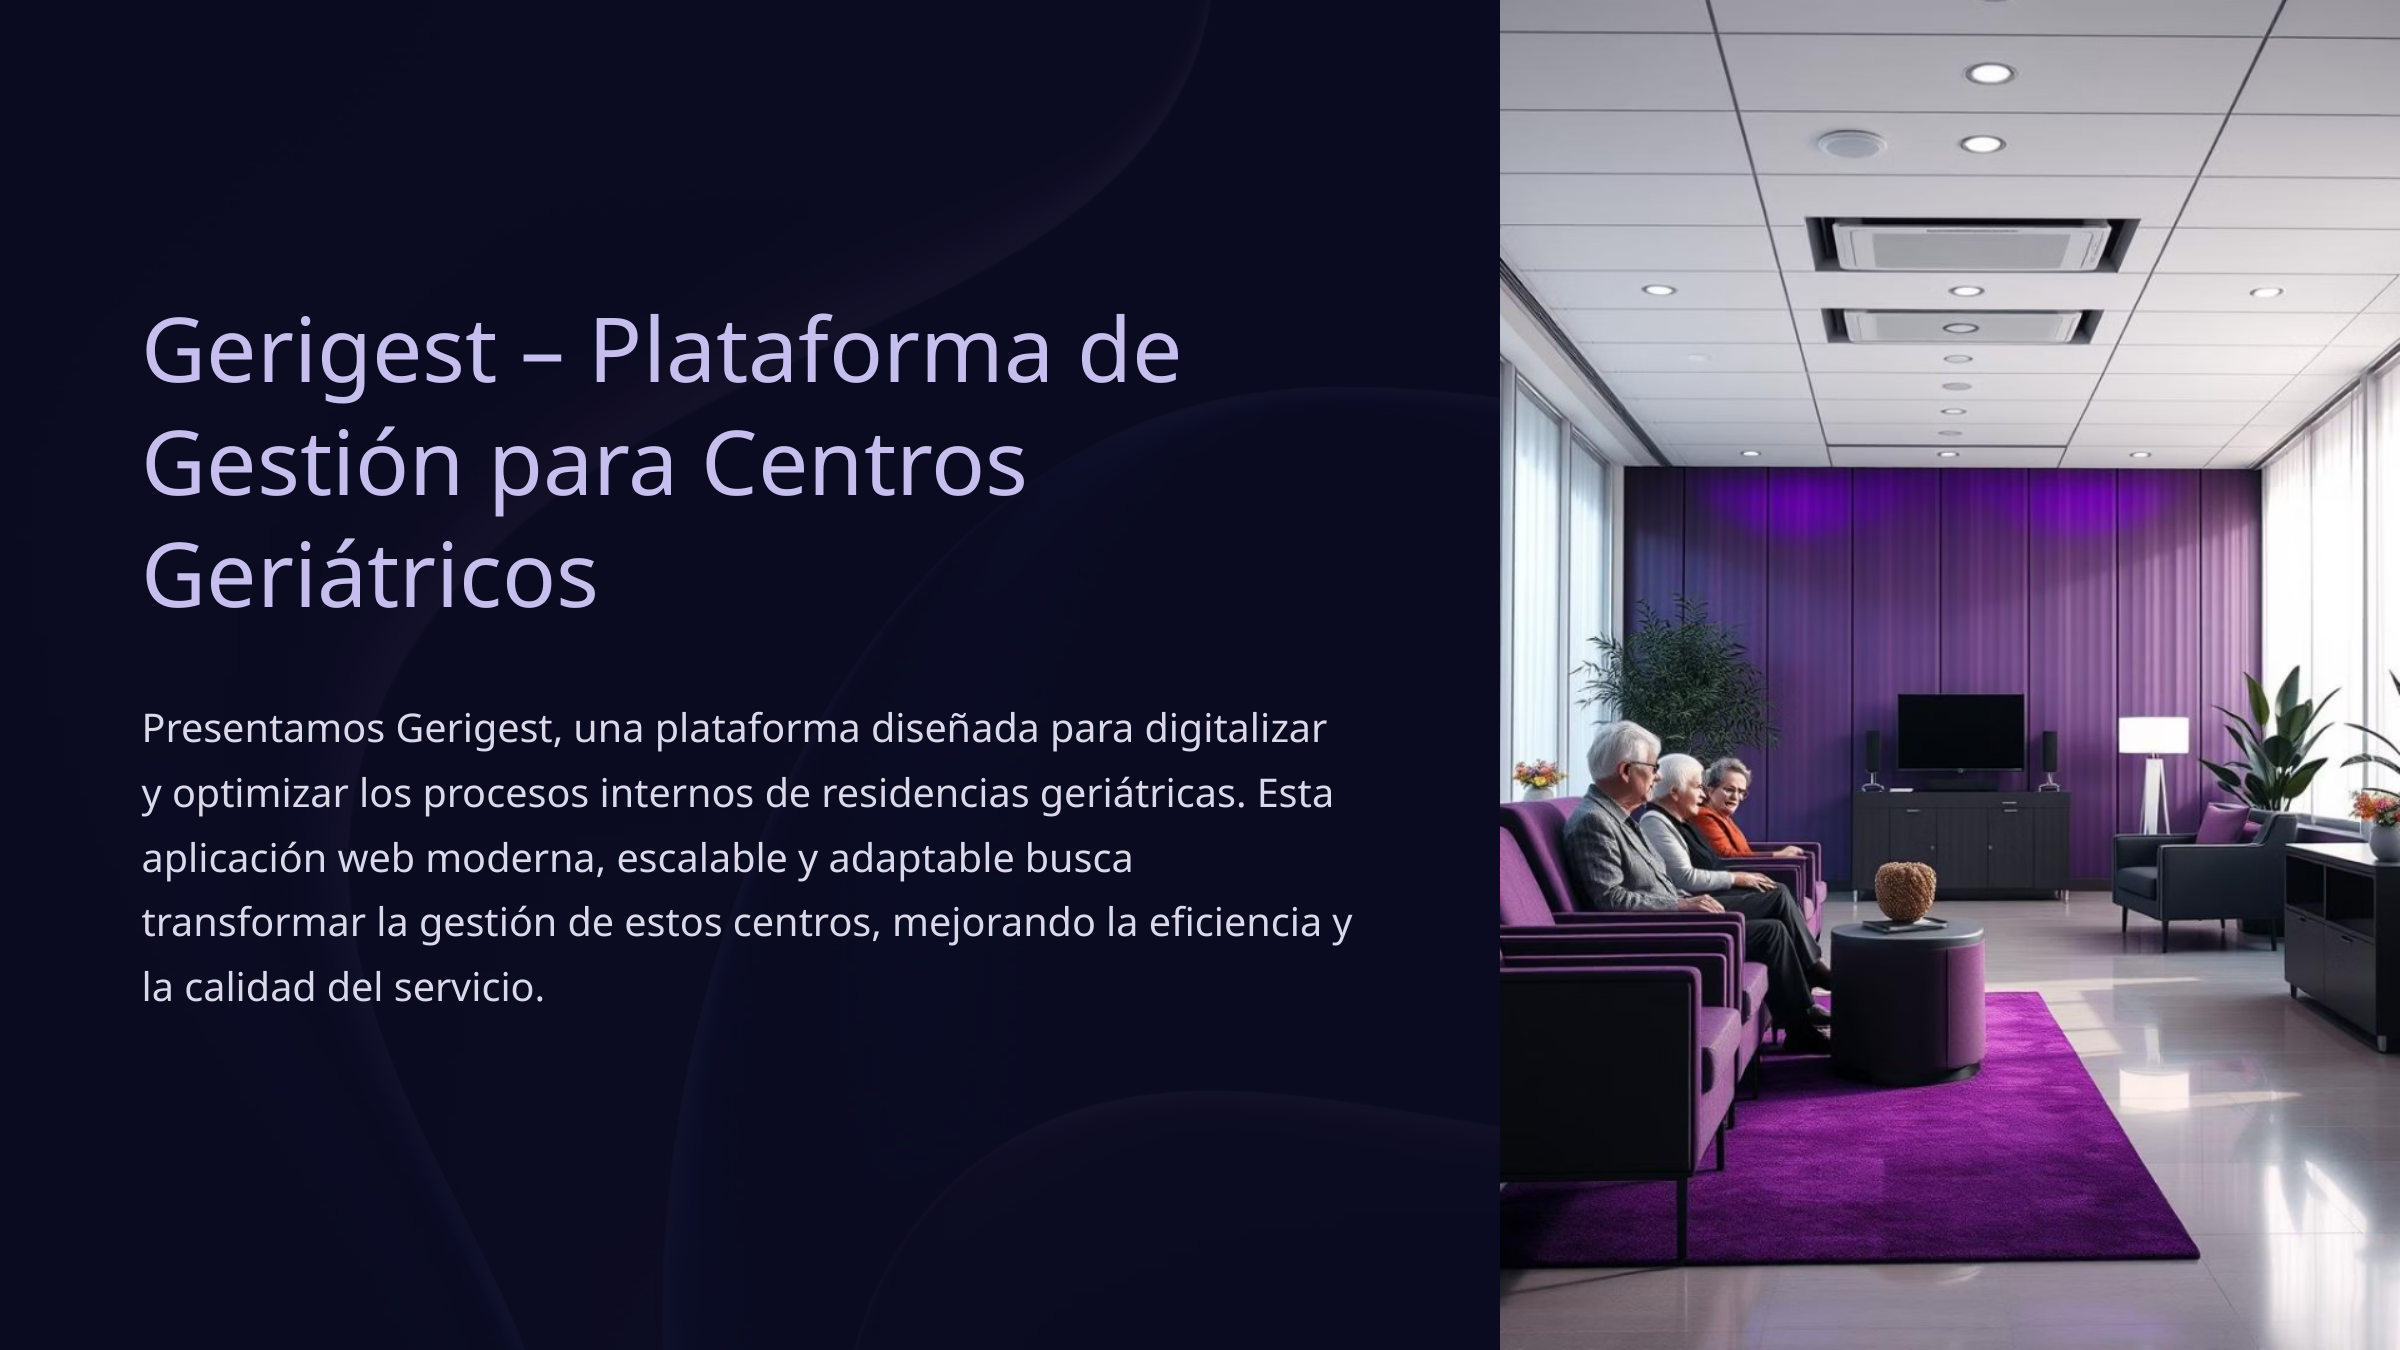

Gerigest – Plataforma de Gestión para Centros Geriátricos
Presentamos Gerigest, una plataforma diseñada para digitalizar y optimizar los procesos internos de residencias geriátricas. Esta aplicación web moderna, escalable y adaptable busca transformar la gestión de estos centros, mejorando la eficiencia y la calidad del servicio.